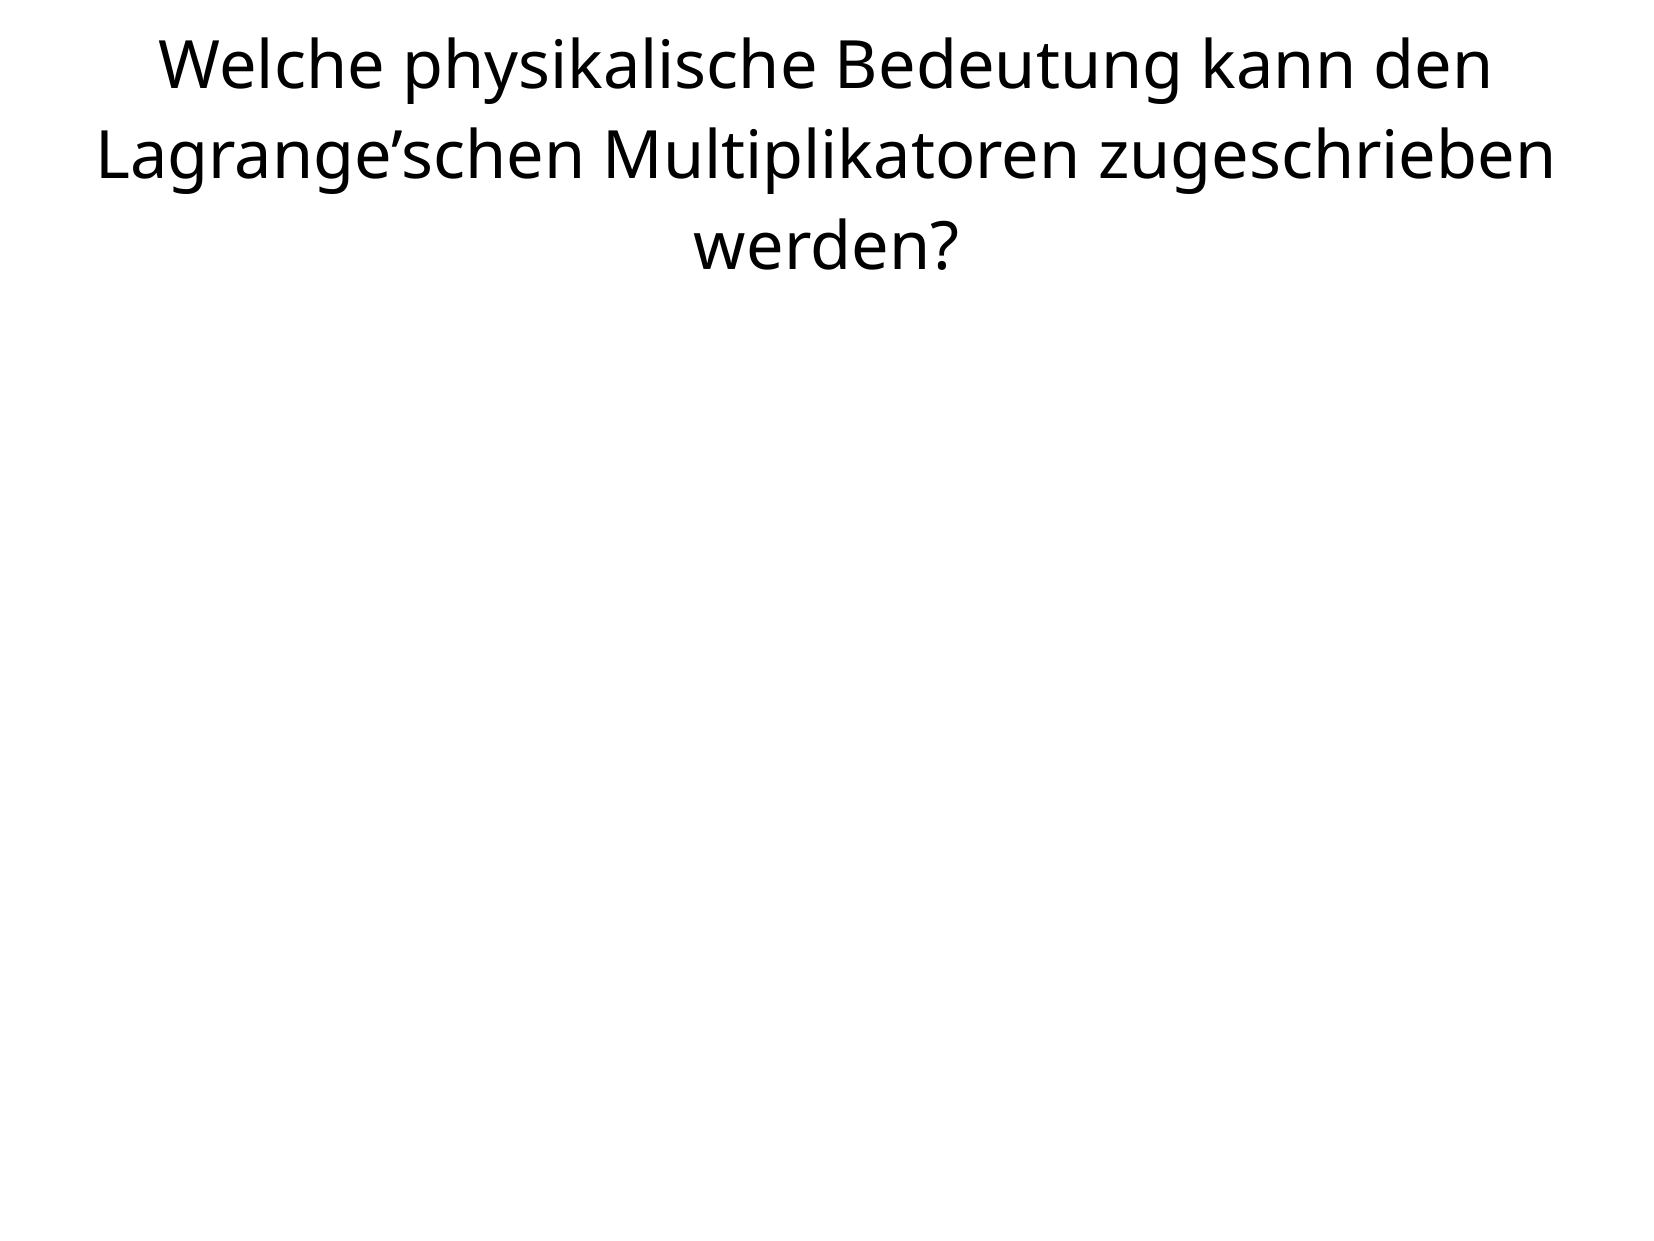

# Welche physikalische Bedeutung kann den Lagrange’schen Multiplikatoren zugeschrieben werden?